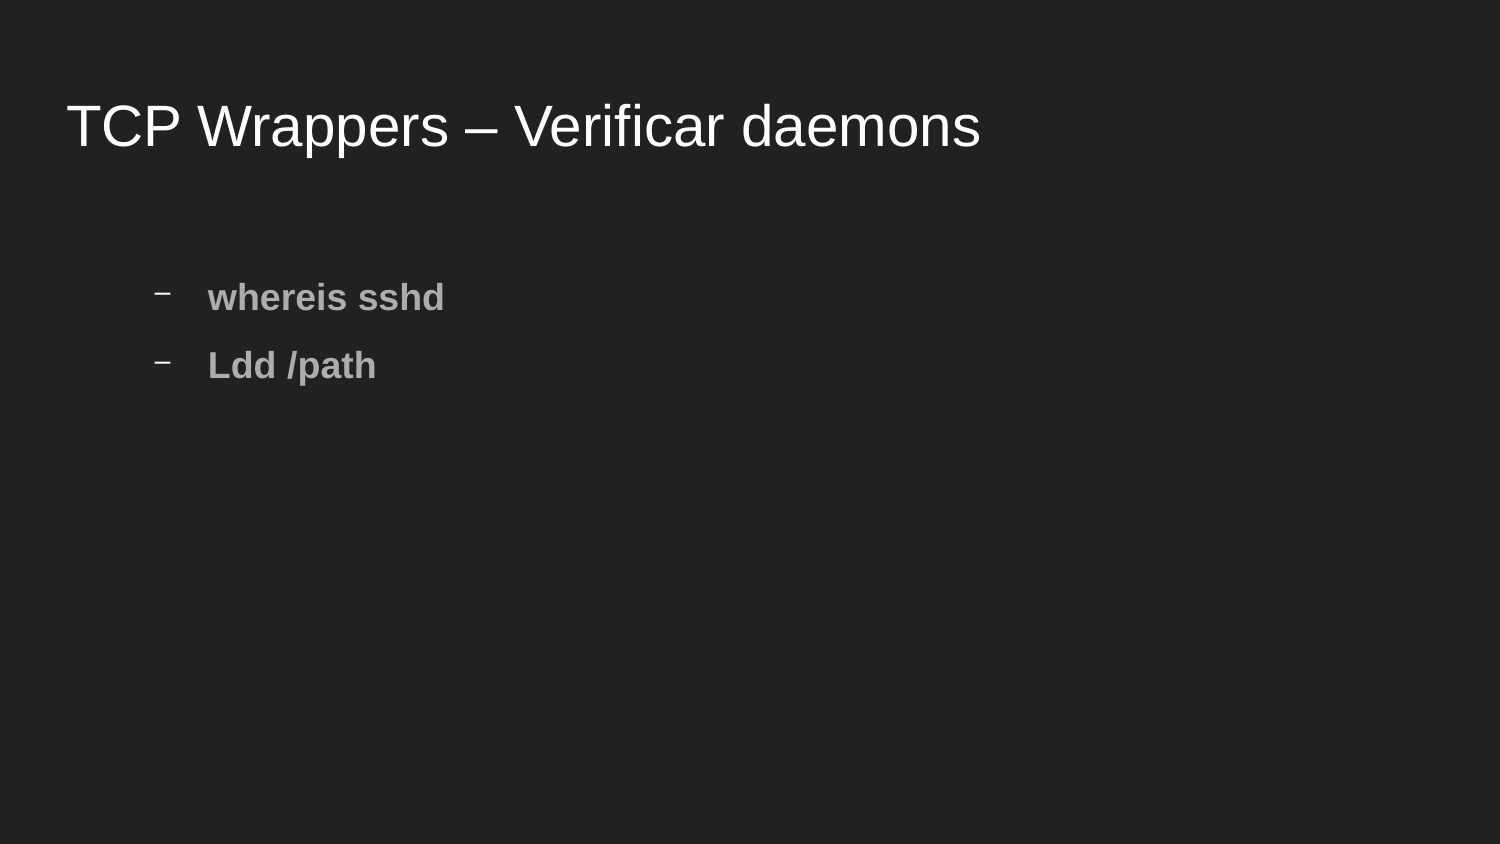

# TCP Wrappers – Verificar daemons
whereis sshd
Ldd /path